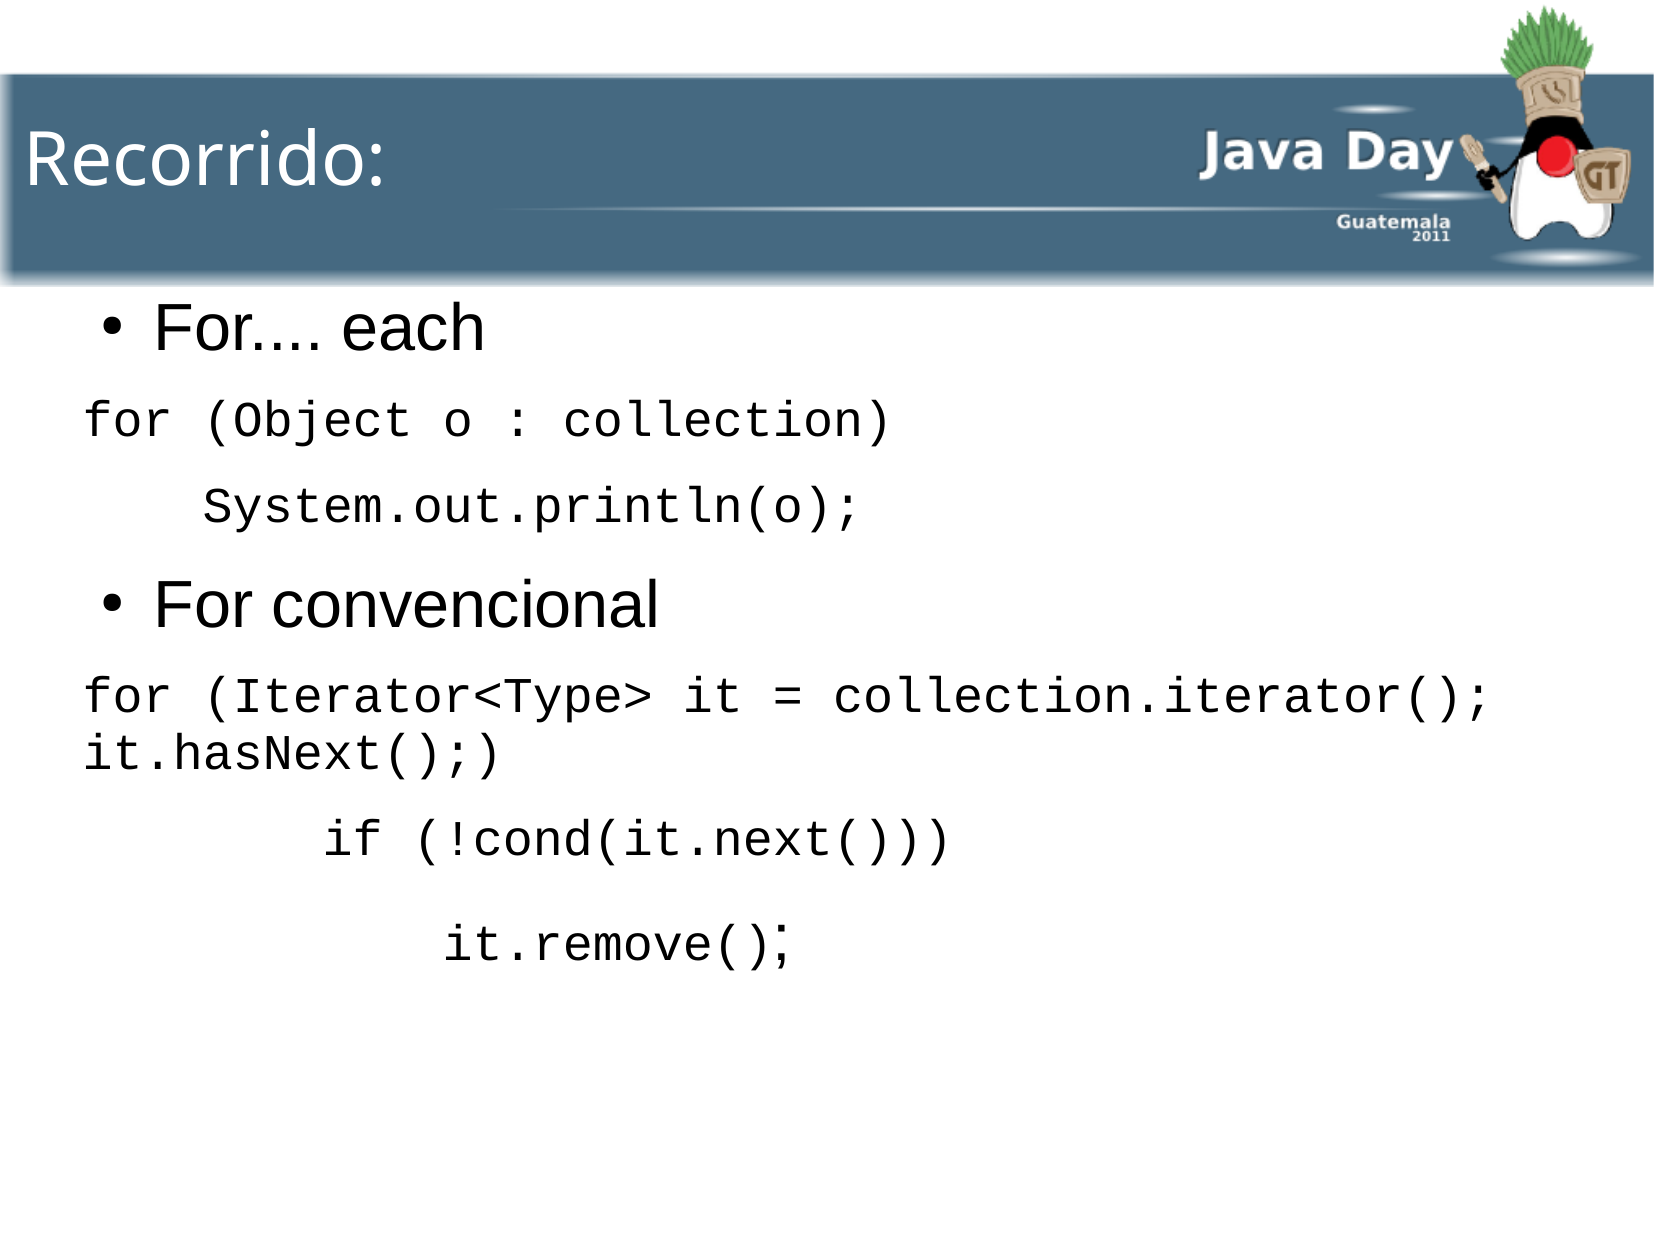

# Recorrido:
For.... each
for (Object o : collection)
 System.out.println(o);
For convencional
for (Iterator<Type> it = collection.iterator(); it.hasNext();)
 if (!cond(it.next()))
 it.remove();